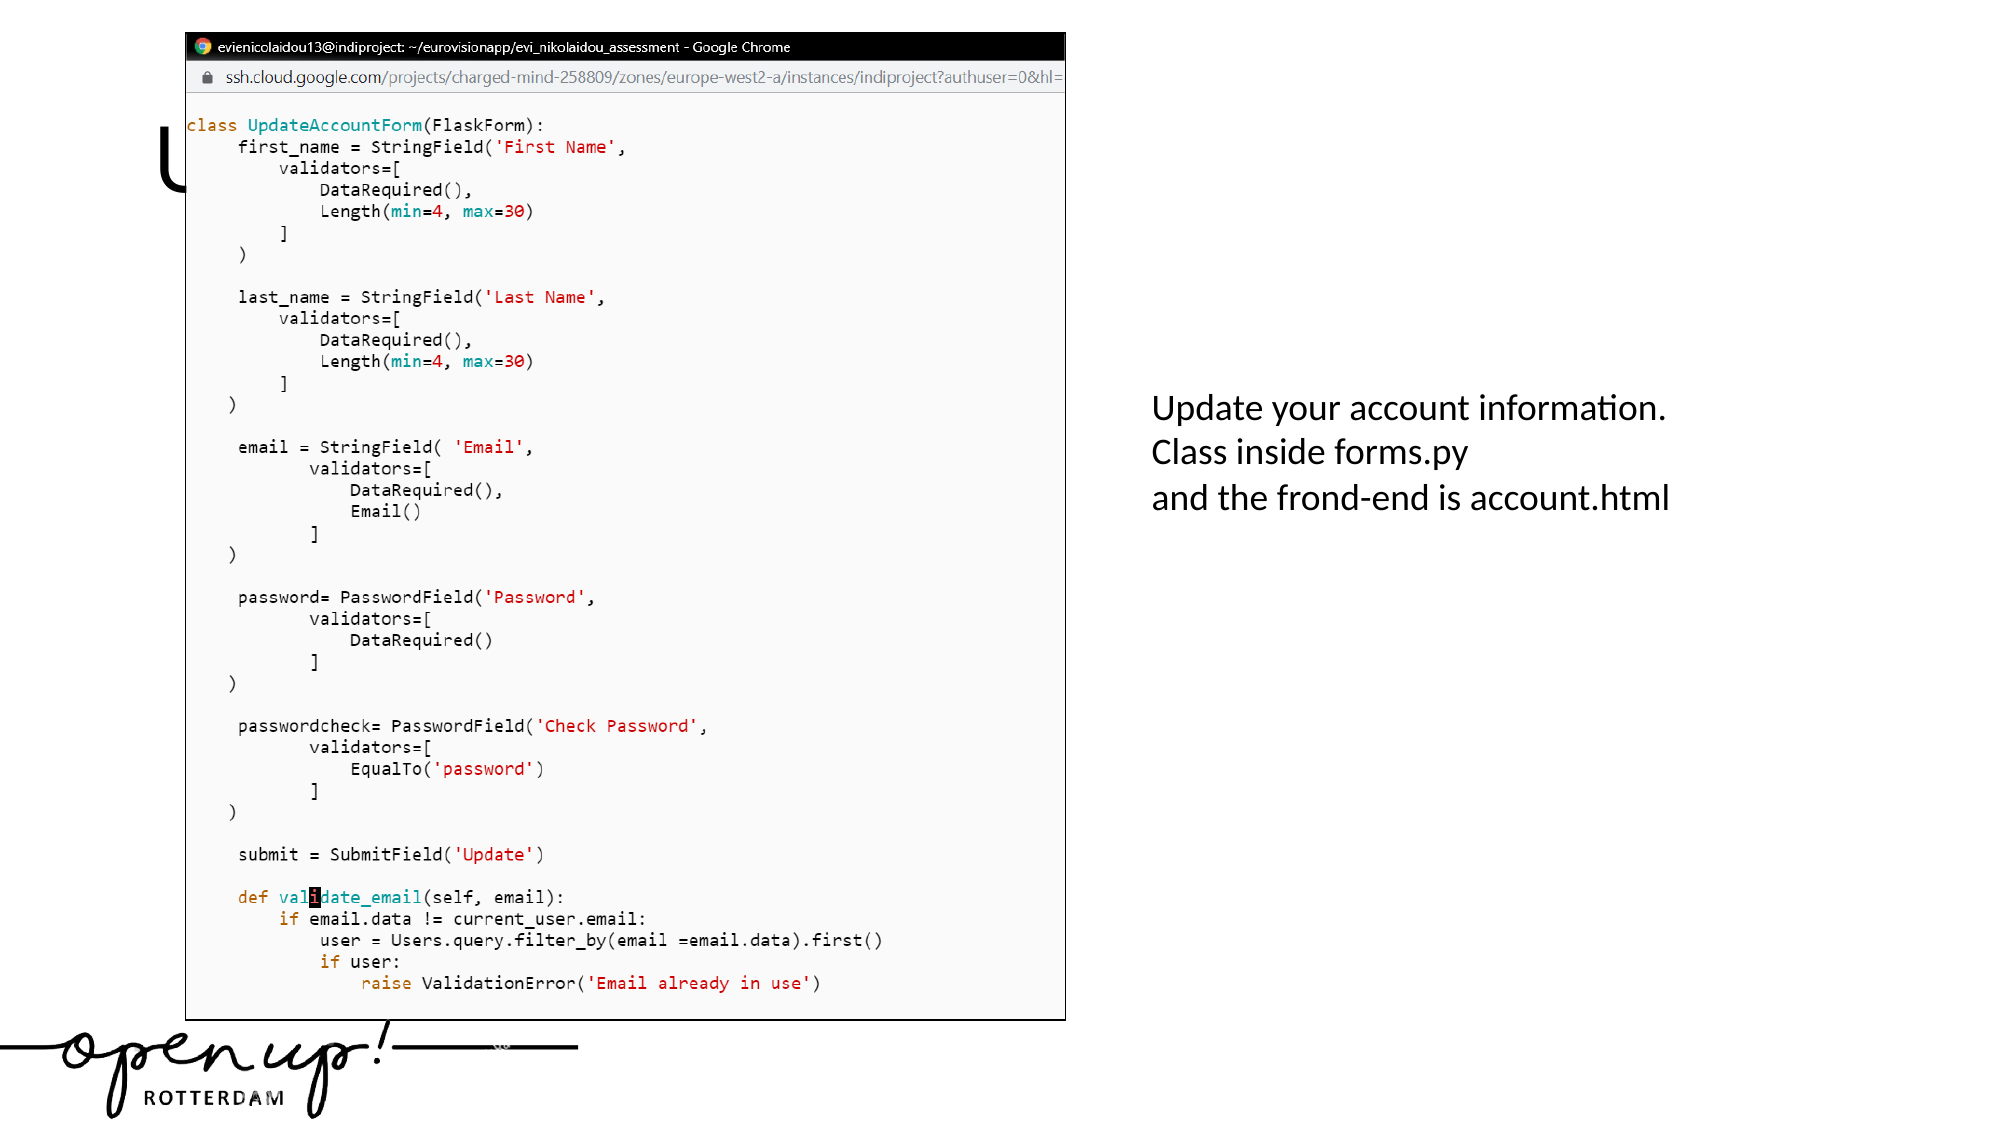

# Update
Update your account information.
Class inside forms.py
and the frond-end is account.html